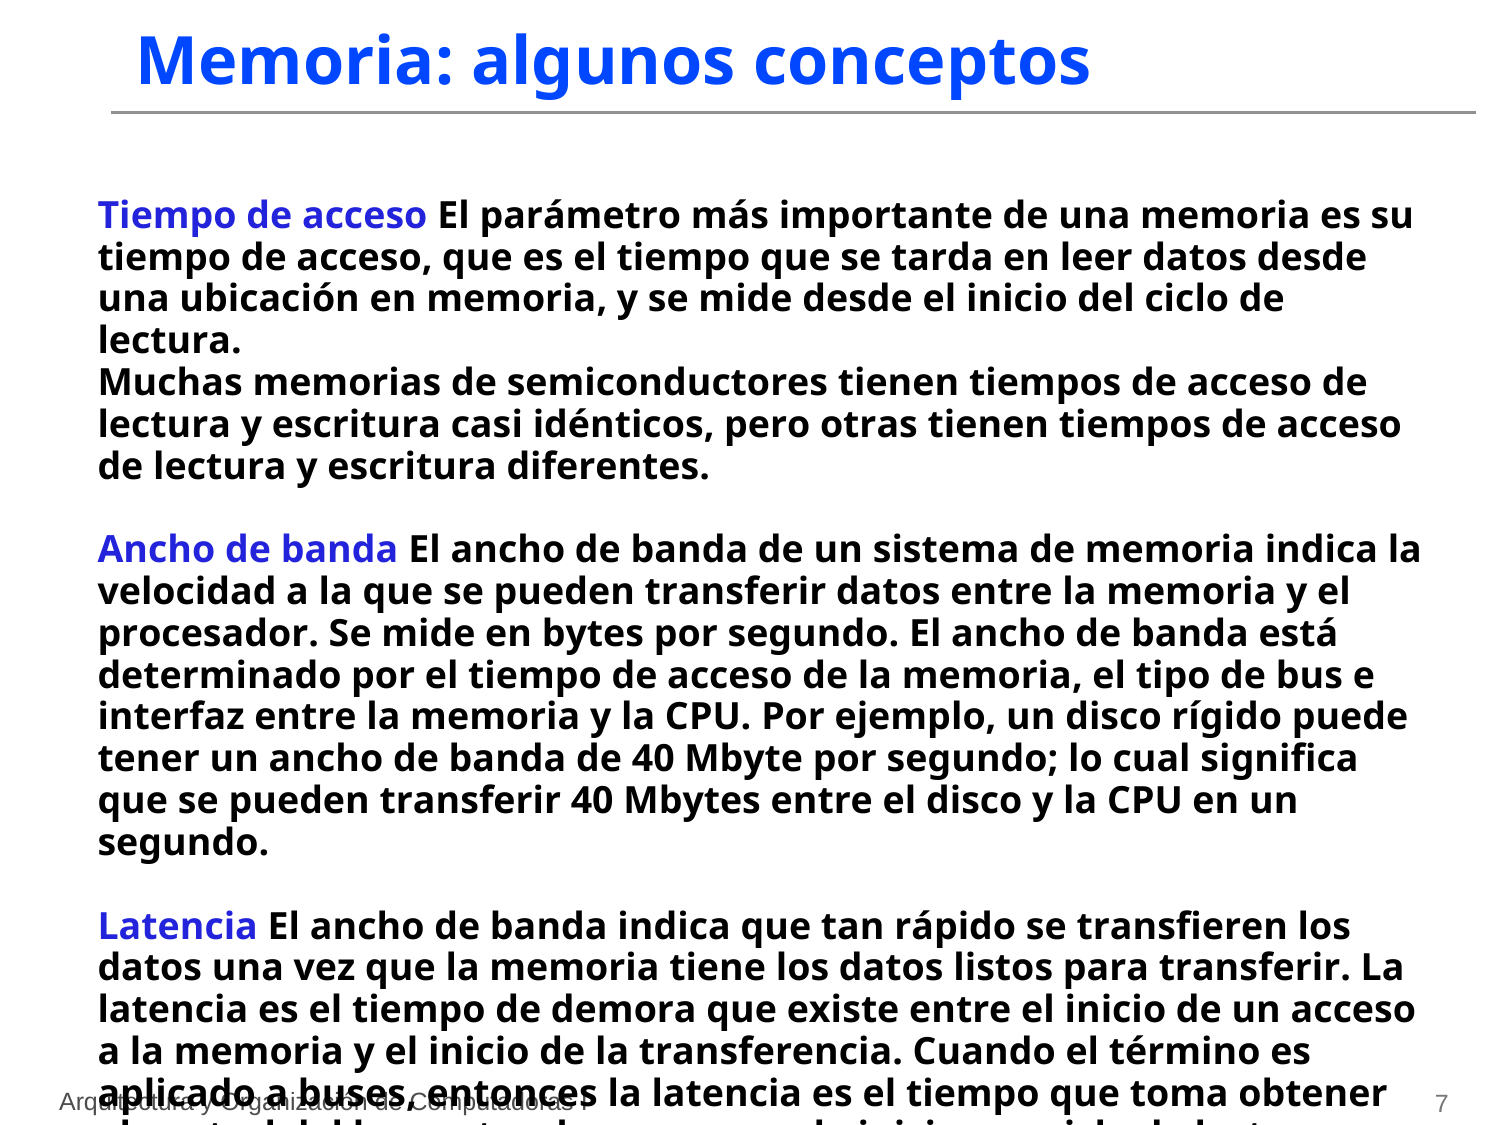

# Memoria: algunos conceptos
Tiempo de acceso El parámetro más importante de una memoria es su tiempo de acceso, que es el tiempo que se tarda en leer datos desde una ubicación en memoria, y se mide desde el inicio del ciclo de lectura.
Muchas memorias de semiconductores tienen tiempos de acceso de lectura y escritura casi idénticos, pero otras tienen tiempos de acceso de lectura y escritura diferentes.
Ancho de banda El ancho de banda de un sistema de memoria indica la velocidad a la que se pueden transferir datos entre la memoria y el procesador. Se mide en bytes por segundo. El ancho de banda está determinado por el tiempo de acceso de la memoria, el tipo de bus e interfaz entre la memoria y la CPU. Por ejemplo, un disco rígido puede tener un ancho de banda de 40 Mbyte por segundo; lo cual significa que se pueden transferir 40 Mbytes entre el disco y la CPU en un segundo.
Latencia El ancho de banda indica que tan rápido se transfieren los datos una vez que la memoria tiene los datos listos para transferir. La latencia es el tiempo de demora que existe entre el inicio de un acceso a la memoria y el inicio de la transferencia. Cuando el término es aplicado a buses, entonces la latencia es el tiempo que toma obtener el control del bus antes de que se pueda iniciar un ciclo de lectura o escritura.
7